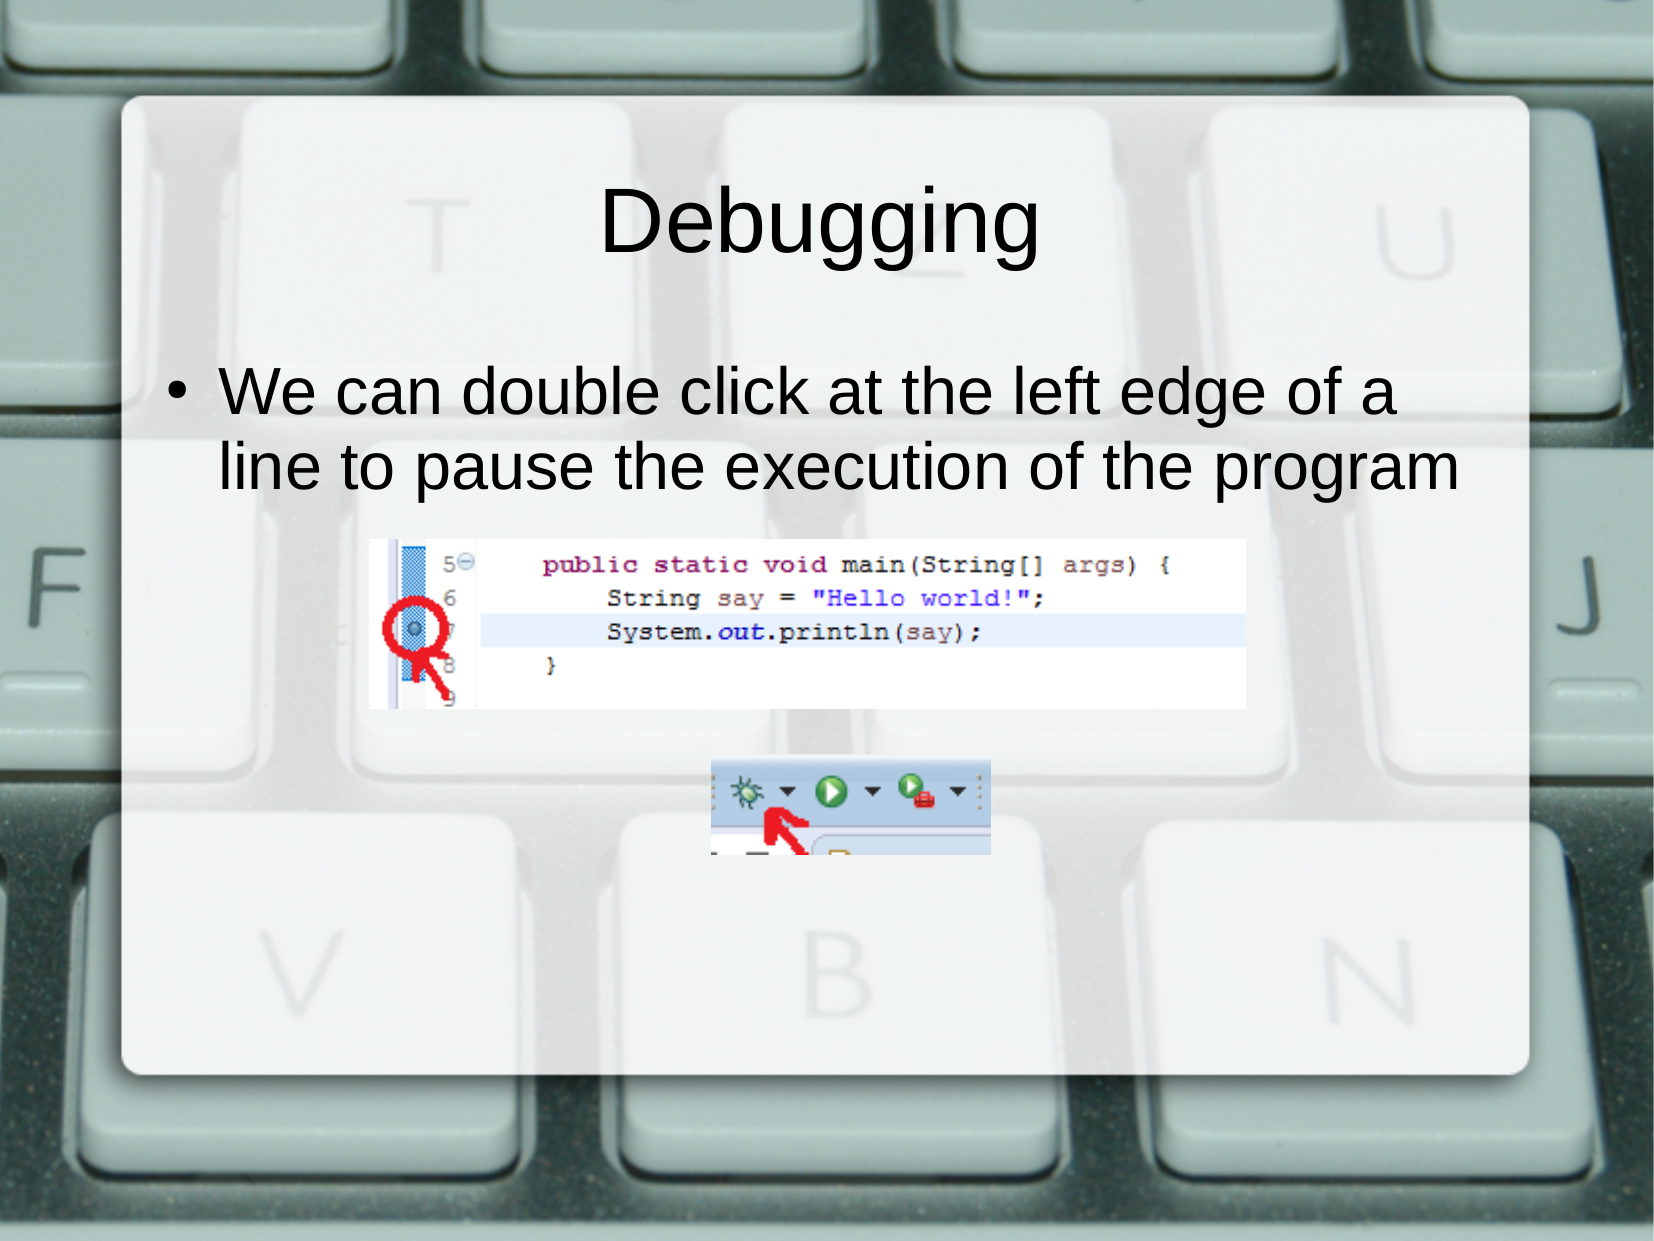

# Debugging
We can double click at the left edge of a line to pause the execution of the program